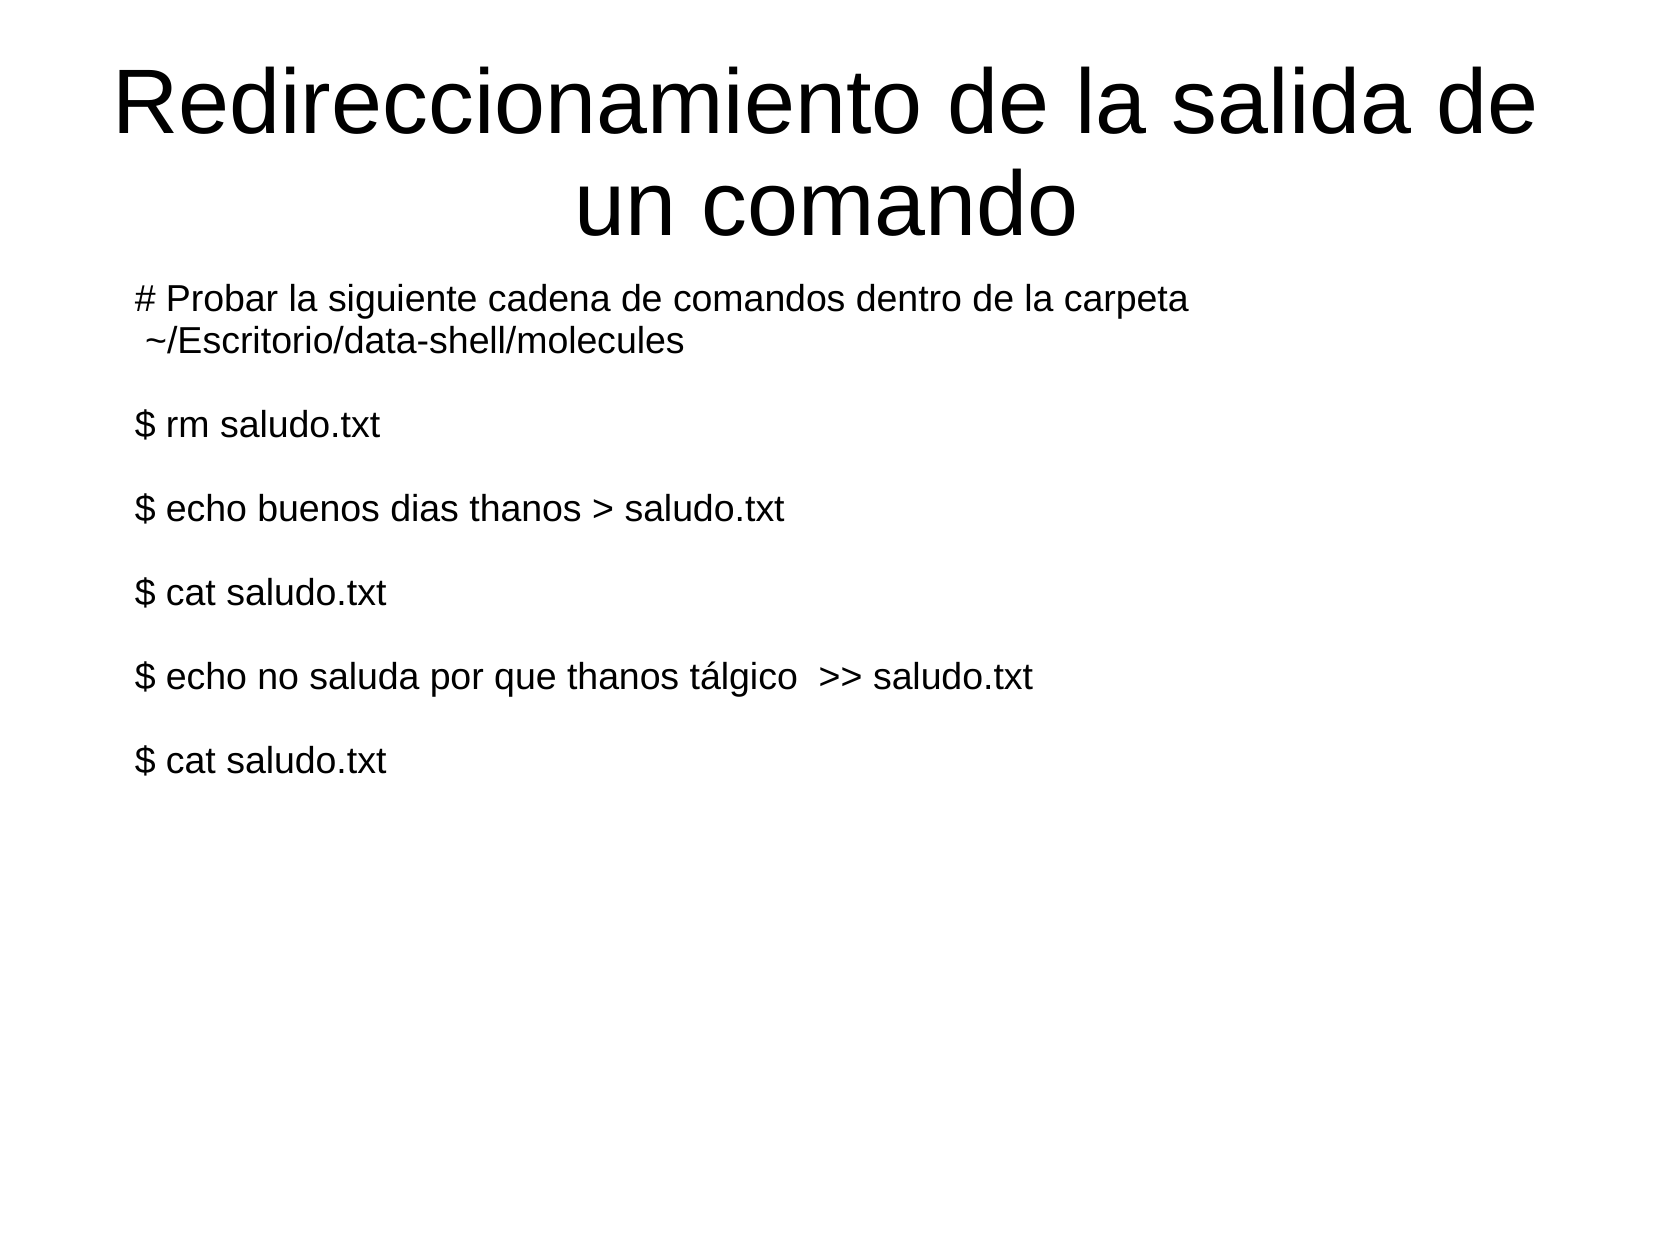

# Redireccionamiento de la salida de un comando
# Probar la siguiente cadena de comandos dentro de la carpeta
 ~/Escritorio/data-shell/molecules
$ rm saludo.txt
$ echo buenos dias thanos > saludo.txt
$ cat saludo.txt
$ echo no saluda por que thanos tálgico >> saludo.txt
$ cat saludo.txt